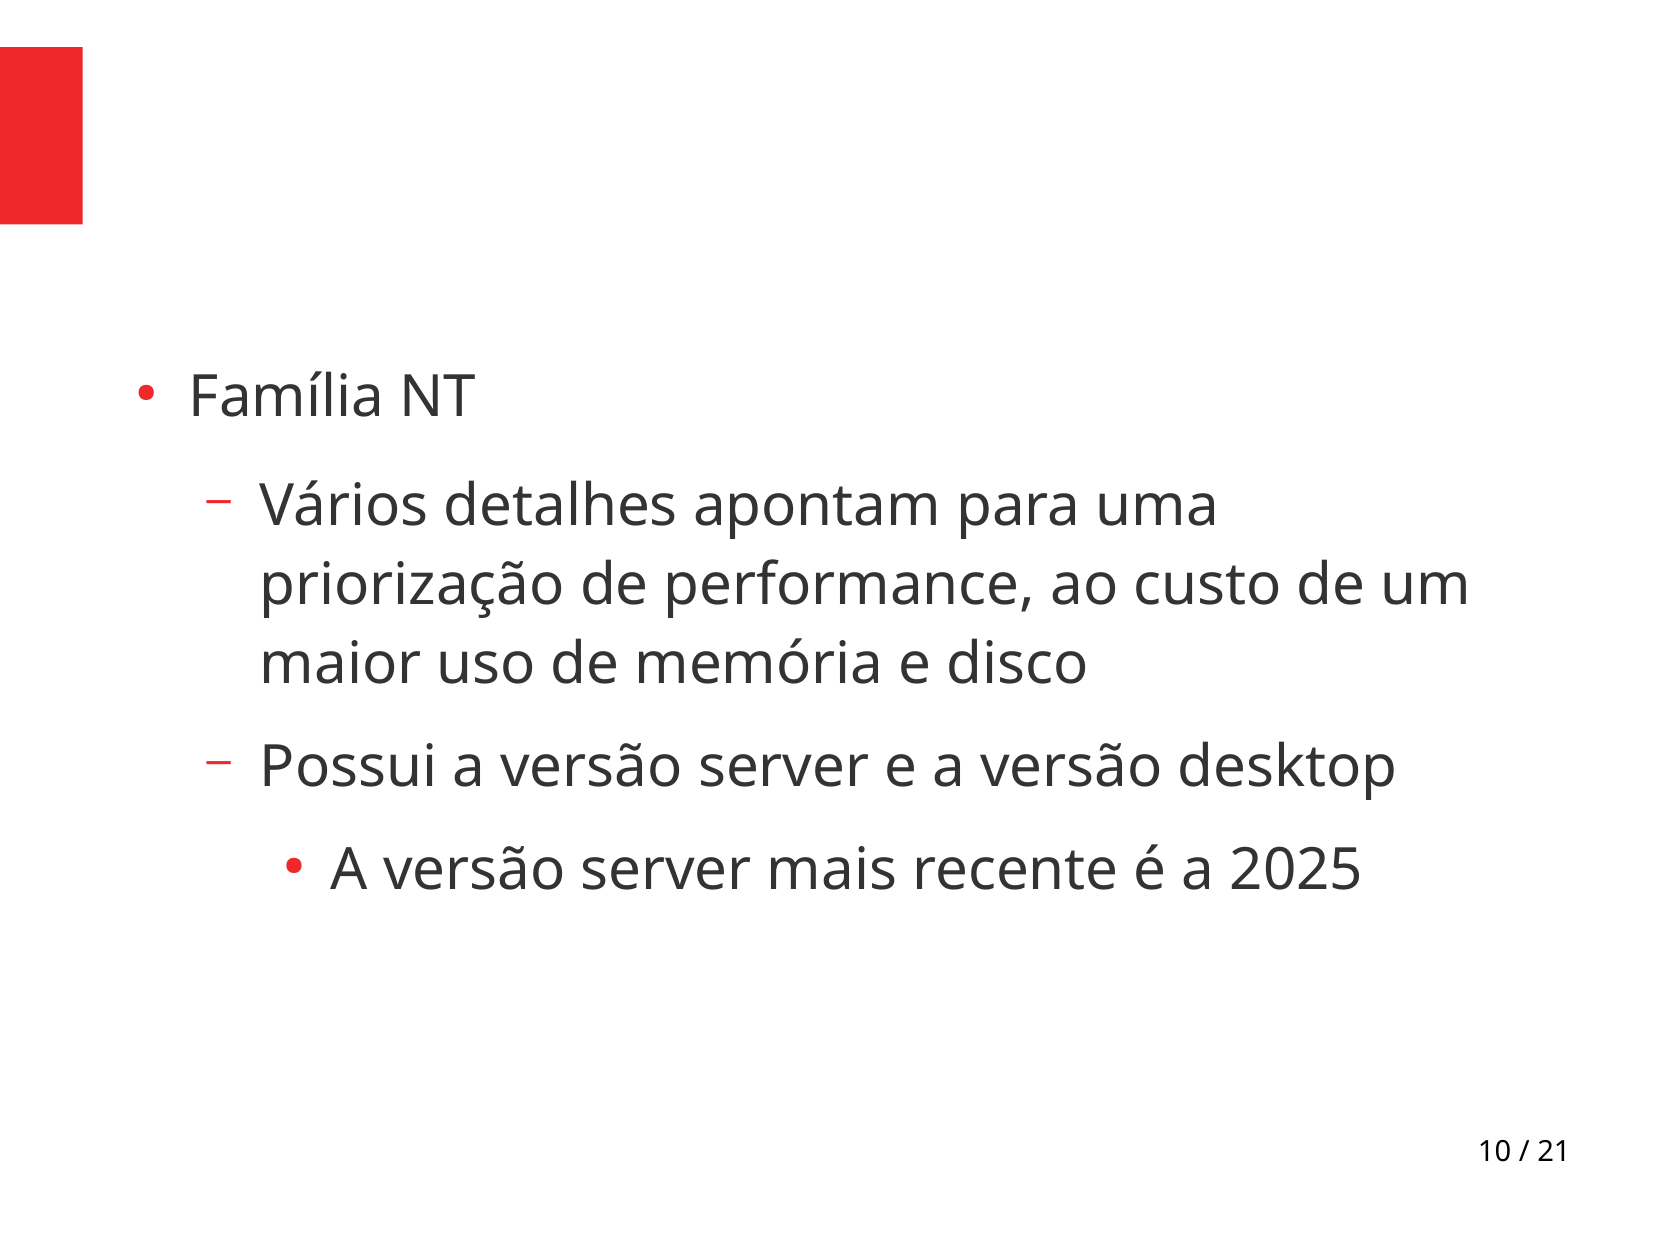

#
Família NT
Vários detalhes apontam para uma priorização de performance, ao custo de um maior uso de memória e disco
Possui a versão server e a versão desktop
A versão server mais recente é a 2025
10